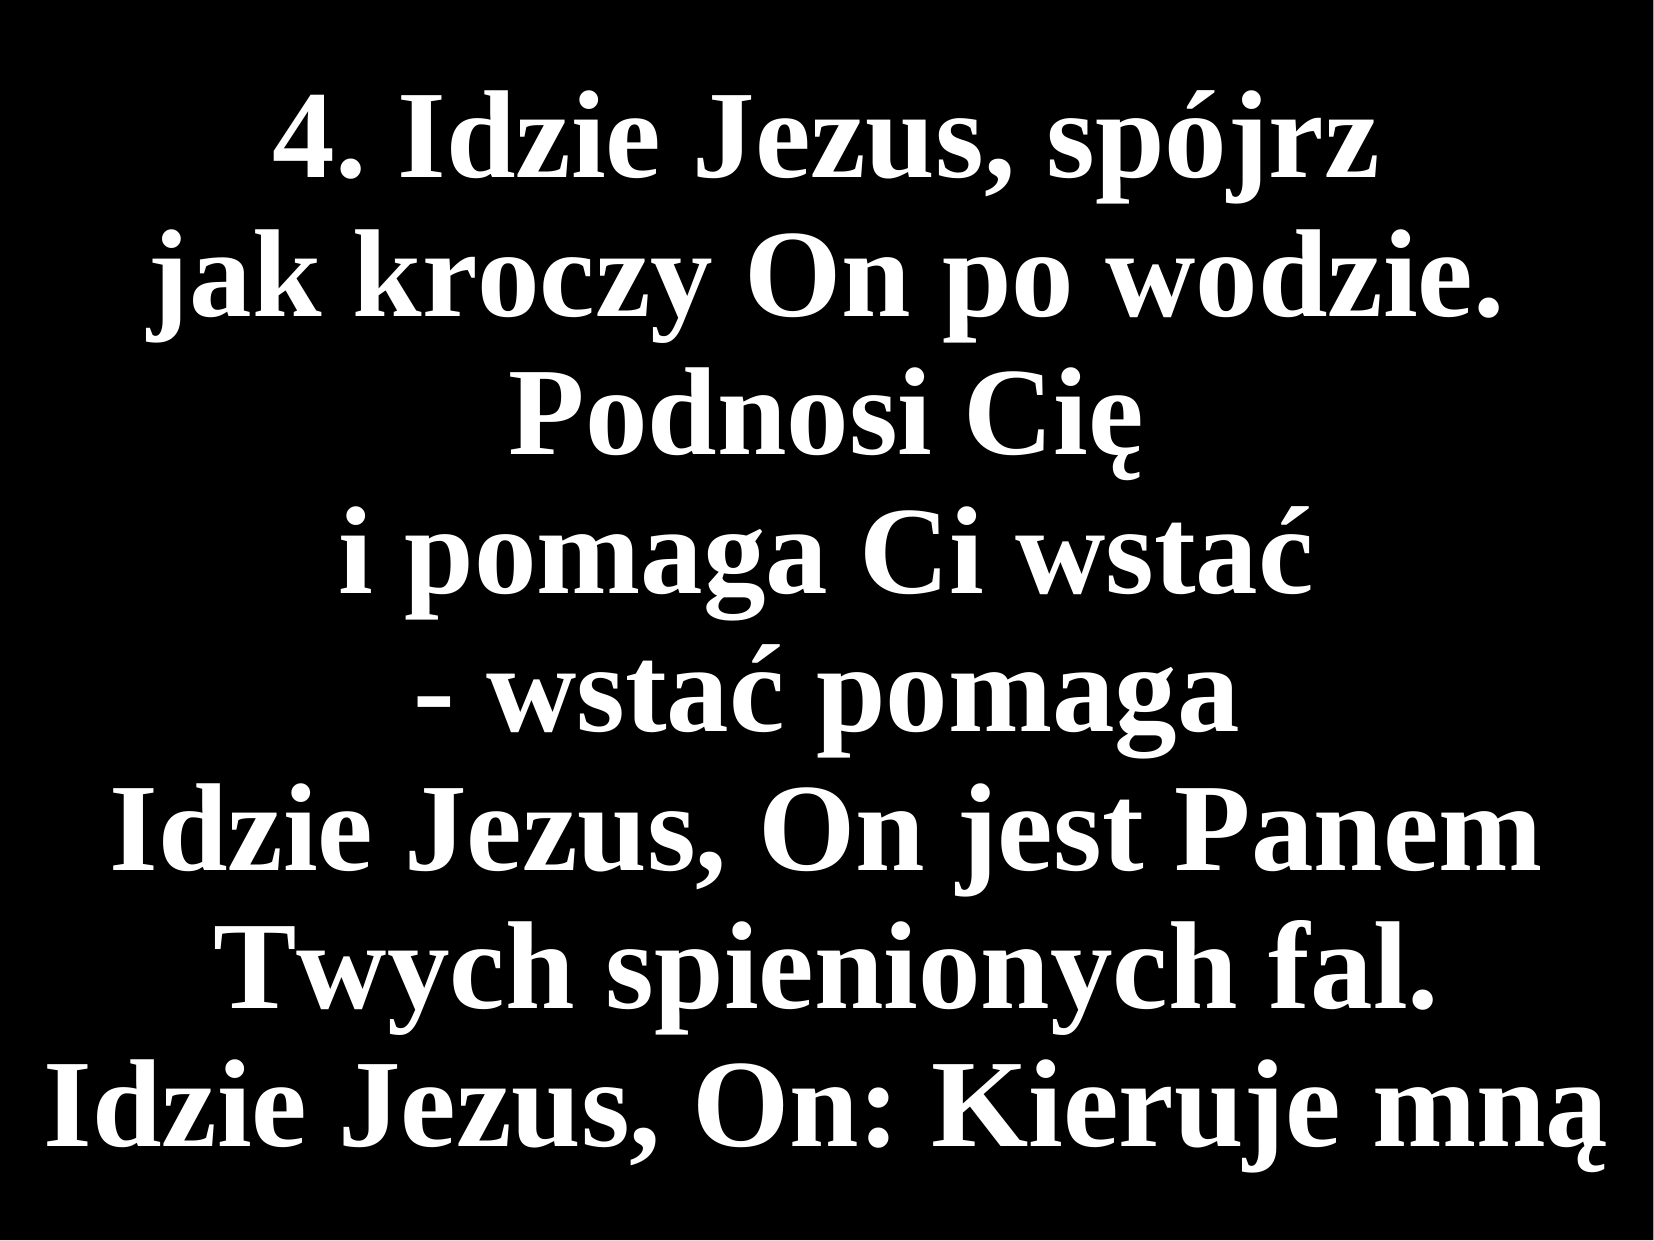

# 4. Idzie Jezus, spójrz jak kroczy On po wodzie. Podnosi Cię i pomaga Ci wstać - wstać pomaga Idzie Jezus, On jest Panem Twych spienionych fal. Idzie Jezus, On: Kieruje mną